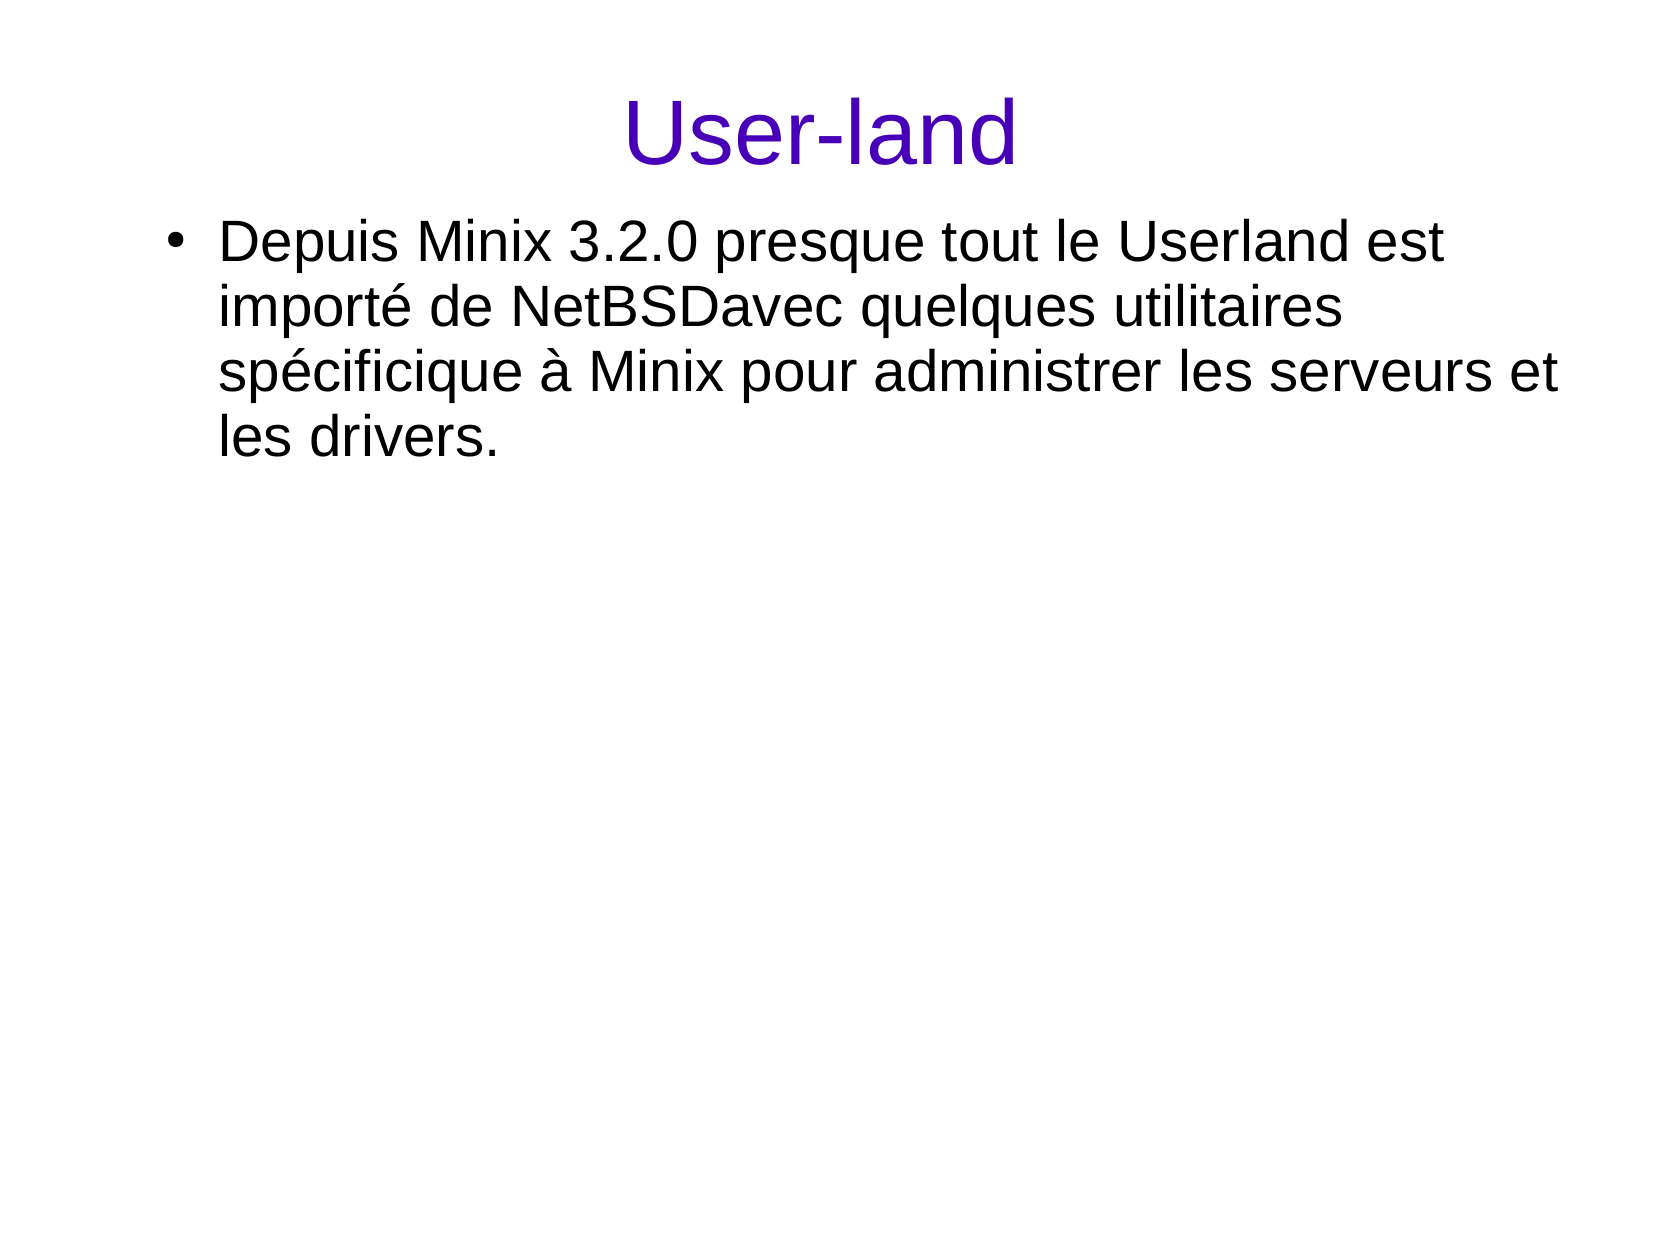

# User-land
Depuis Minix 3.2.0 presque tout le Userland est importé de NetBSDavec quelques utilitaires spécificique à Minix pour administrer les serveurs et les drivers.